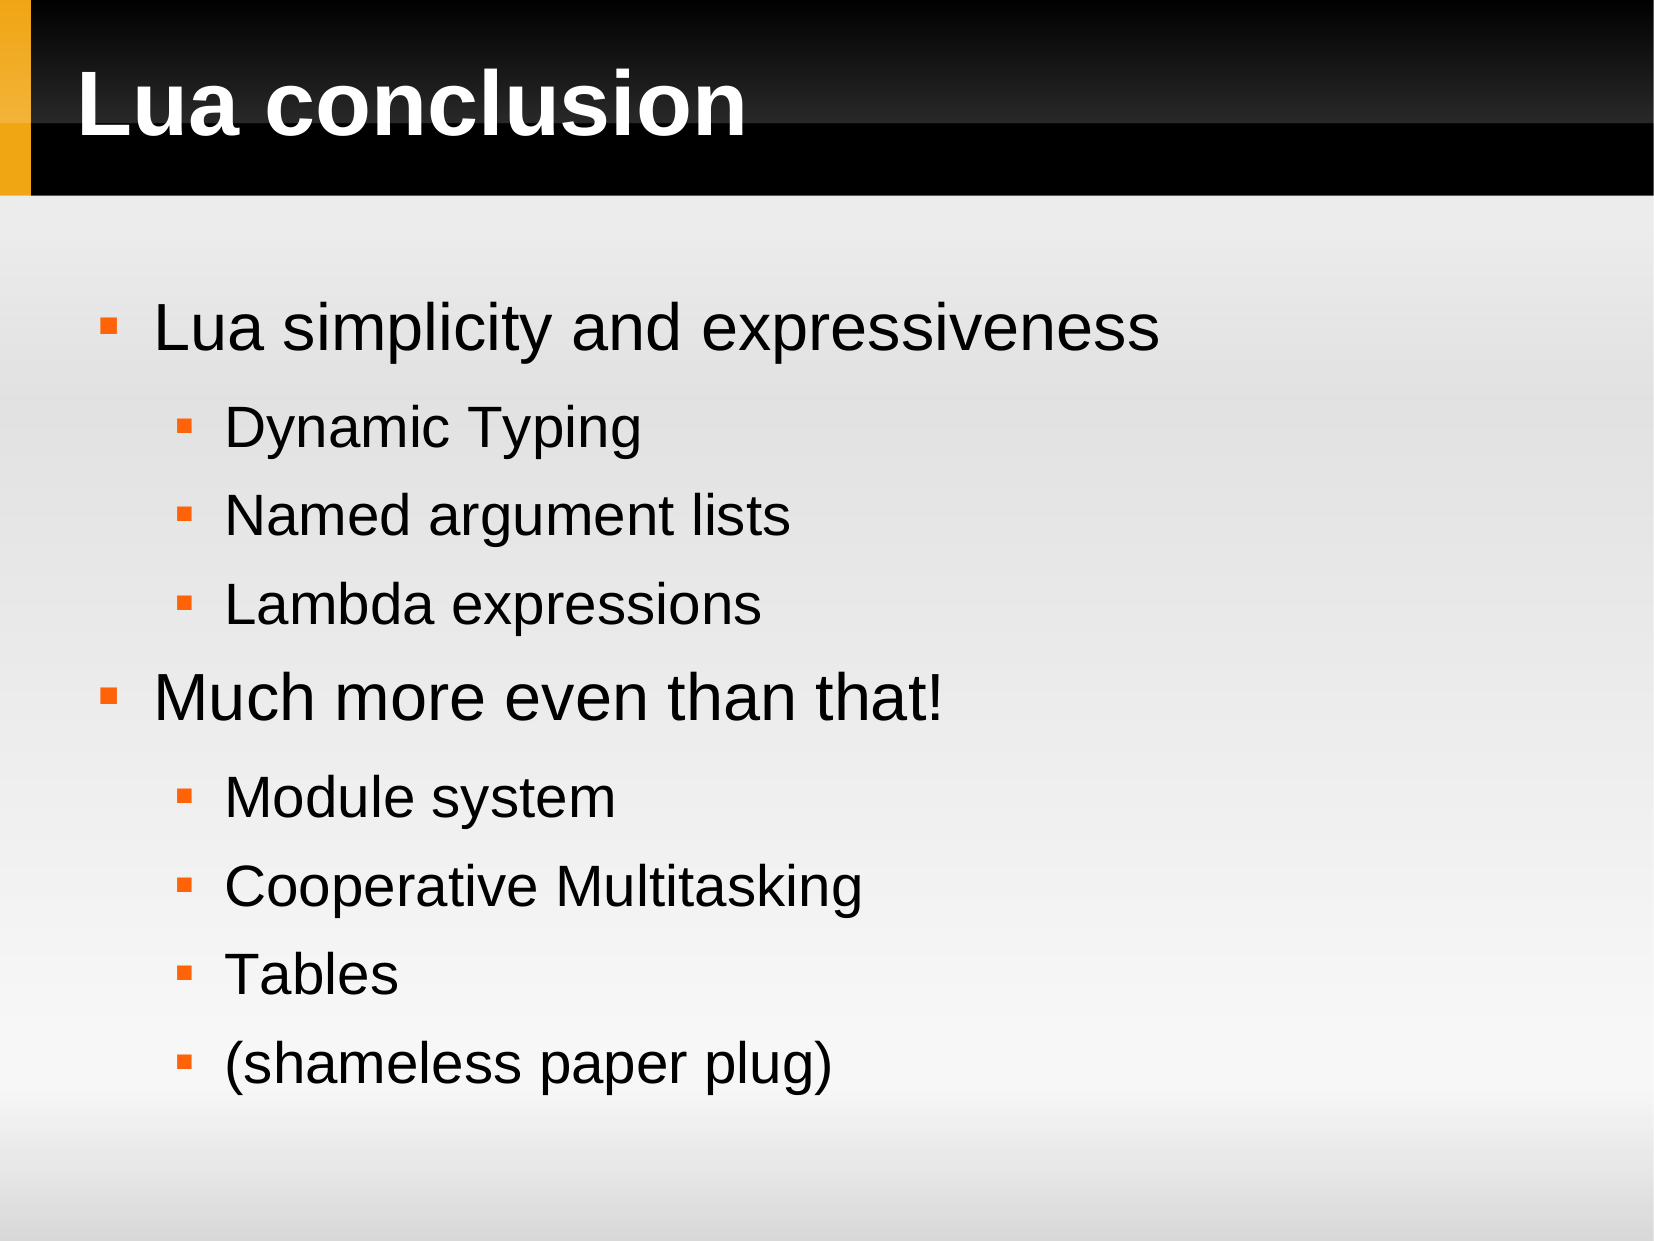

# Lua conclusion
Lua simplicity and expressiveness
Dynamic Typing
Named argument lists
Lambda expressions
Much more even than that!
Module system
Cooperative Multitasking
Tables
(shameless paper plug)